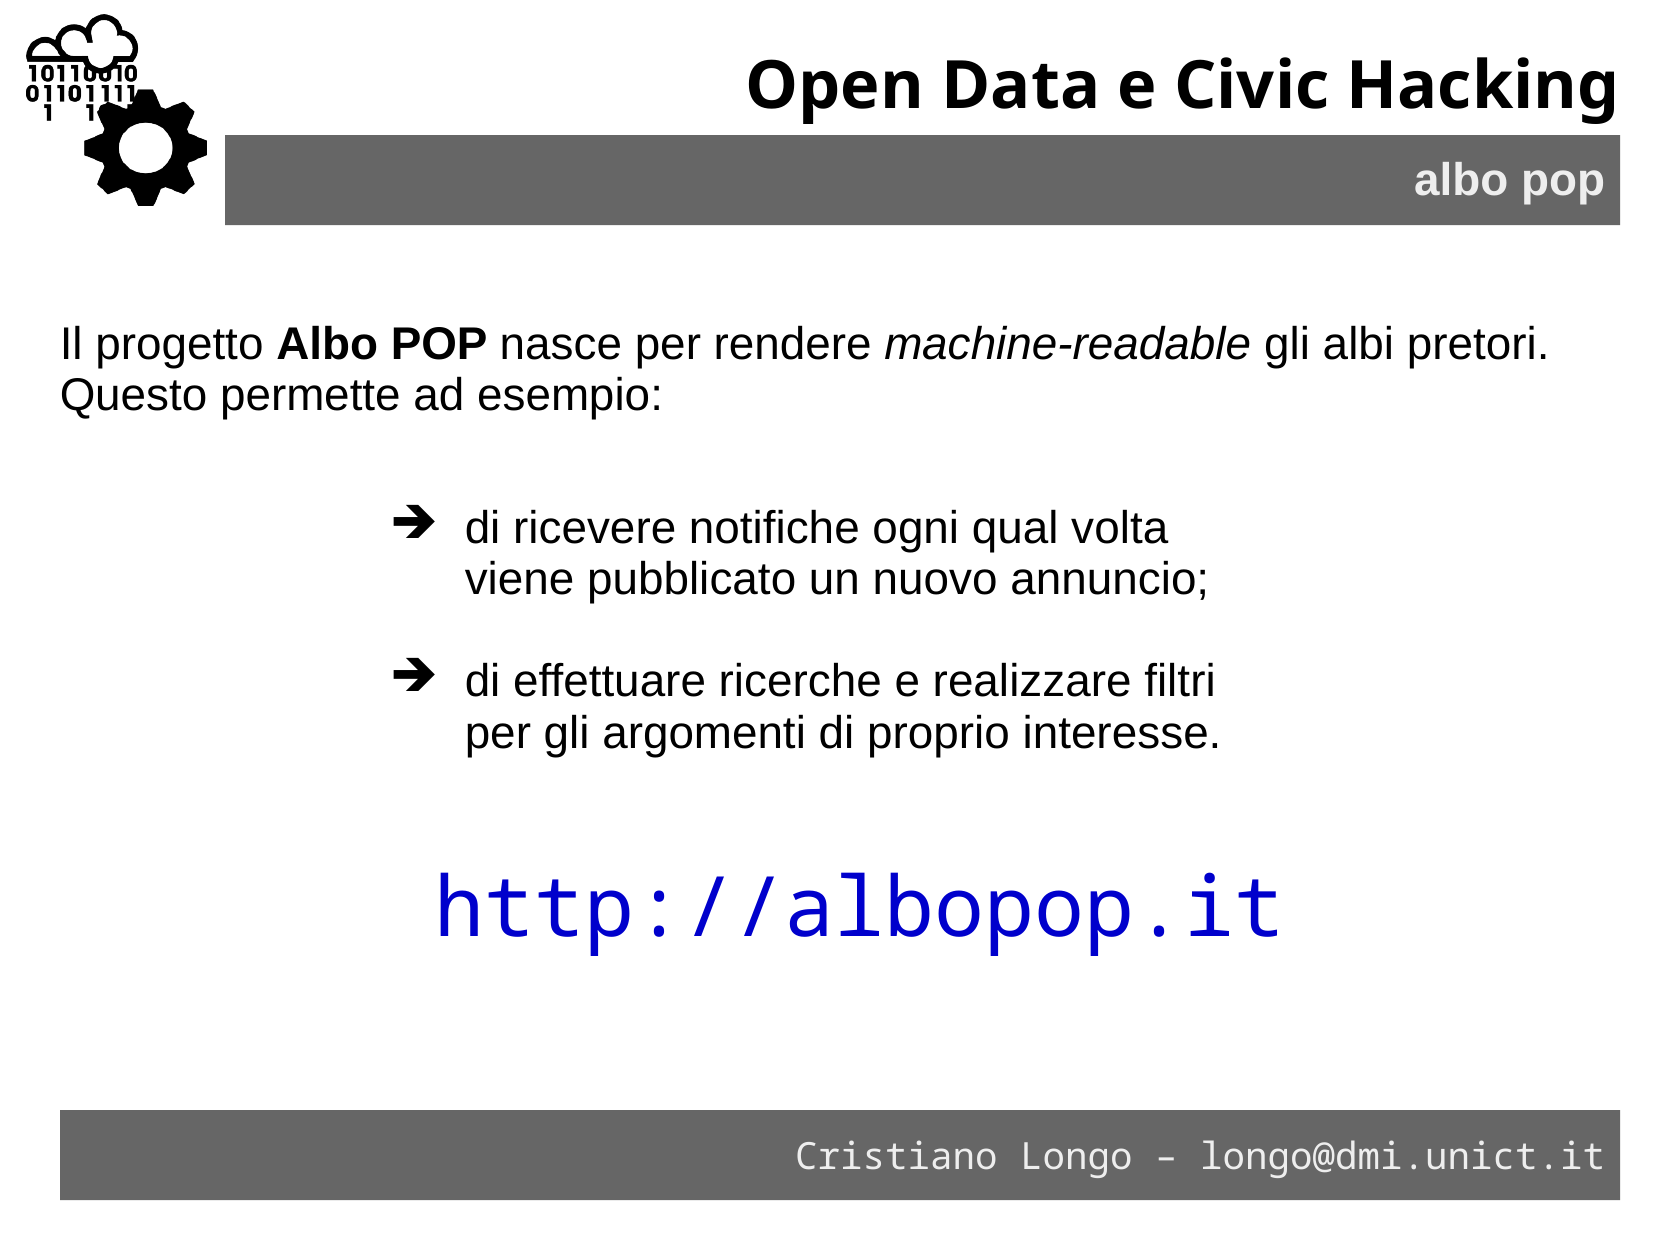

Open Data e Civic Hacking
albo pop
Il progetto Albo POP nasce per rendere machine-readable gli albi pretori. Questo permette ad esempio:
di ricevere notifiche ogni qual volta viene pubblicato un nuovo annuncio;
di effettuare ricerche e realizzare filtri per gli argomenti di proprio interesse.
http://albopop.it
Cristiano Longo – longo@dmi.unict.it